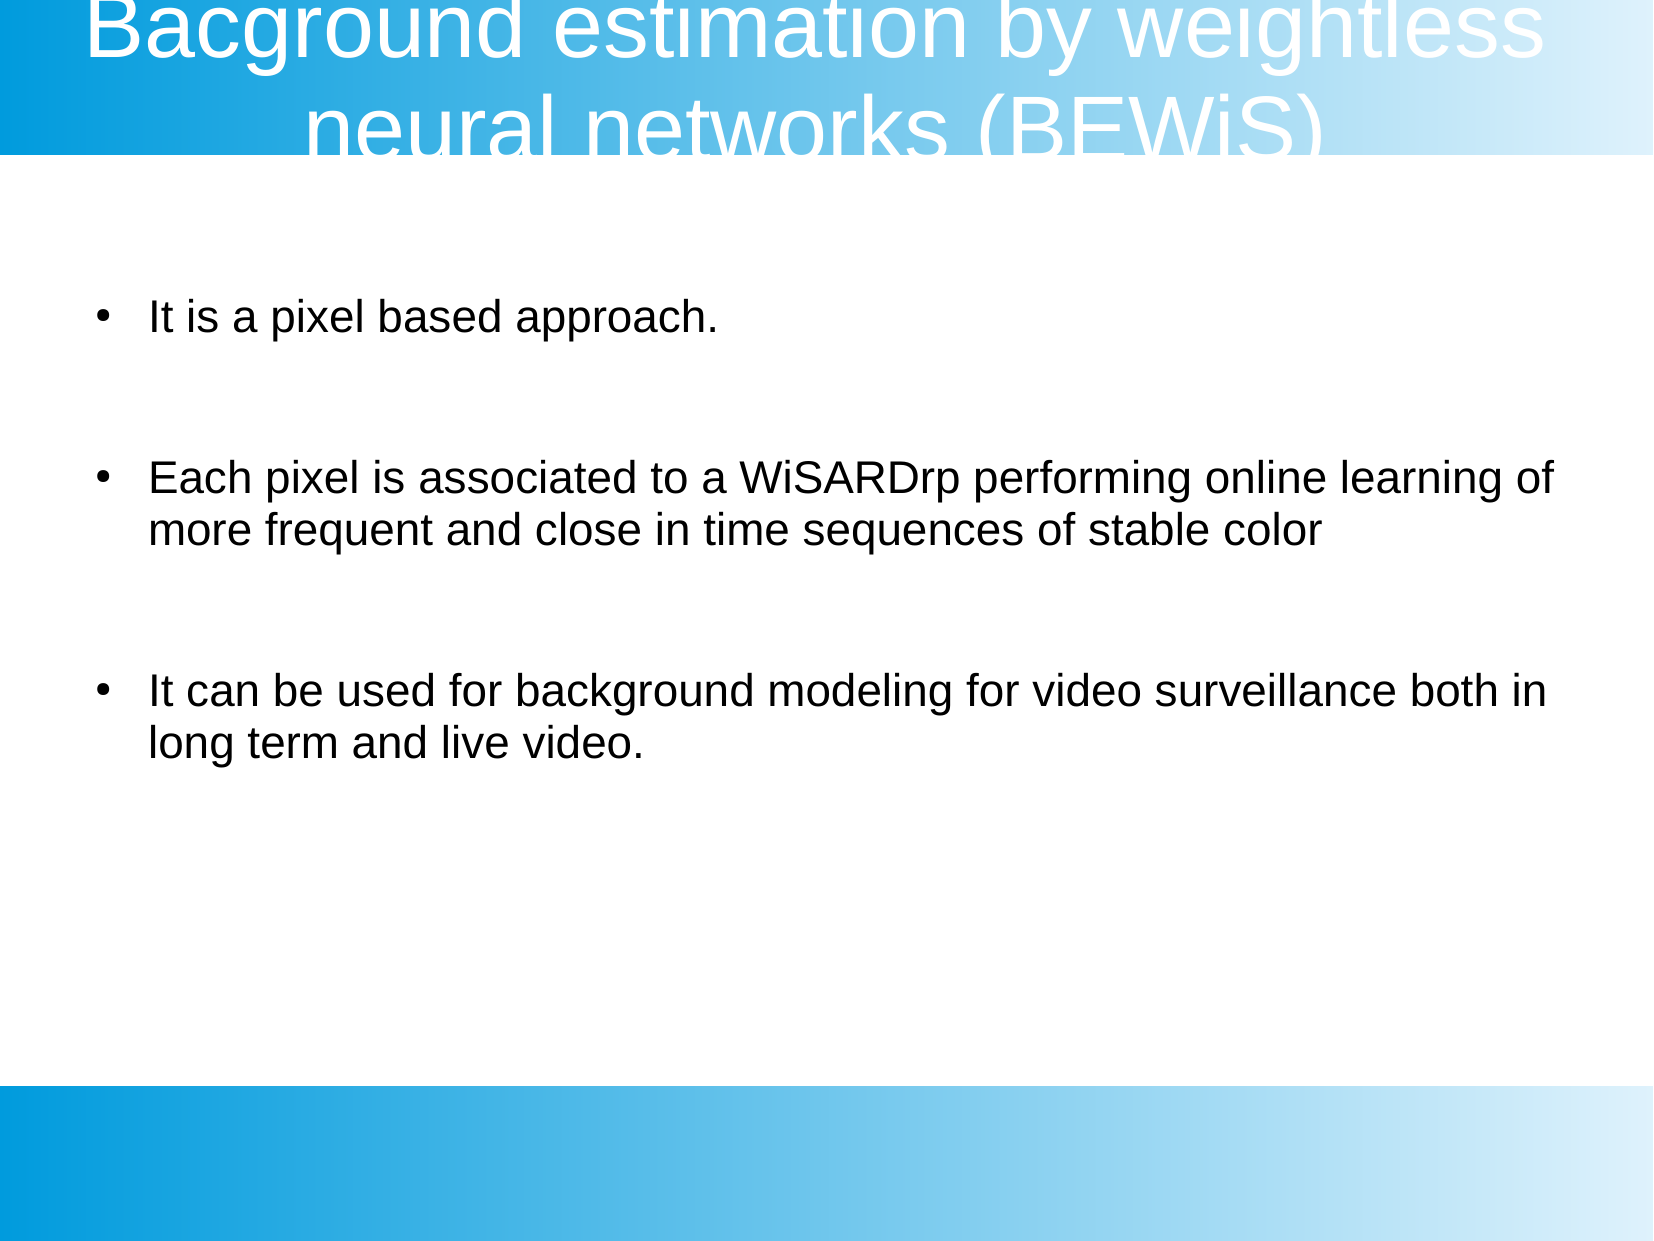

# Bacground estimation by weightless neural networks (BEWiS)
It is a pixel based approach.
Each pixel is associated to a WiSARDrp performing online learning of more frequent and close in time sequences of stable color
It can be used for background modeling for video surveillance both in long term and live video.